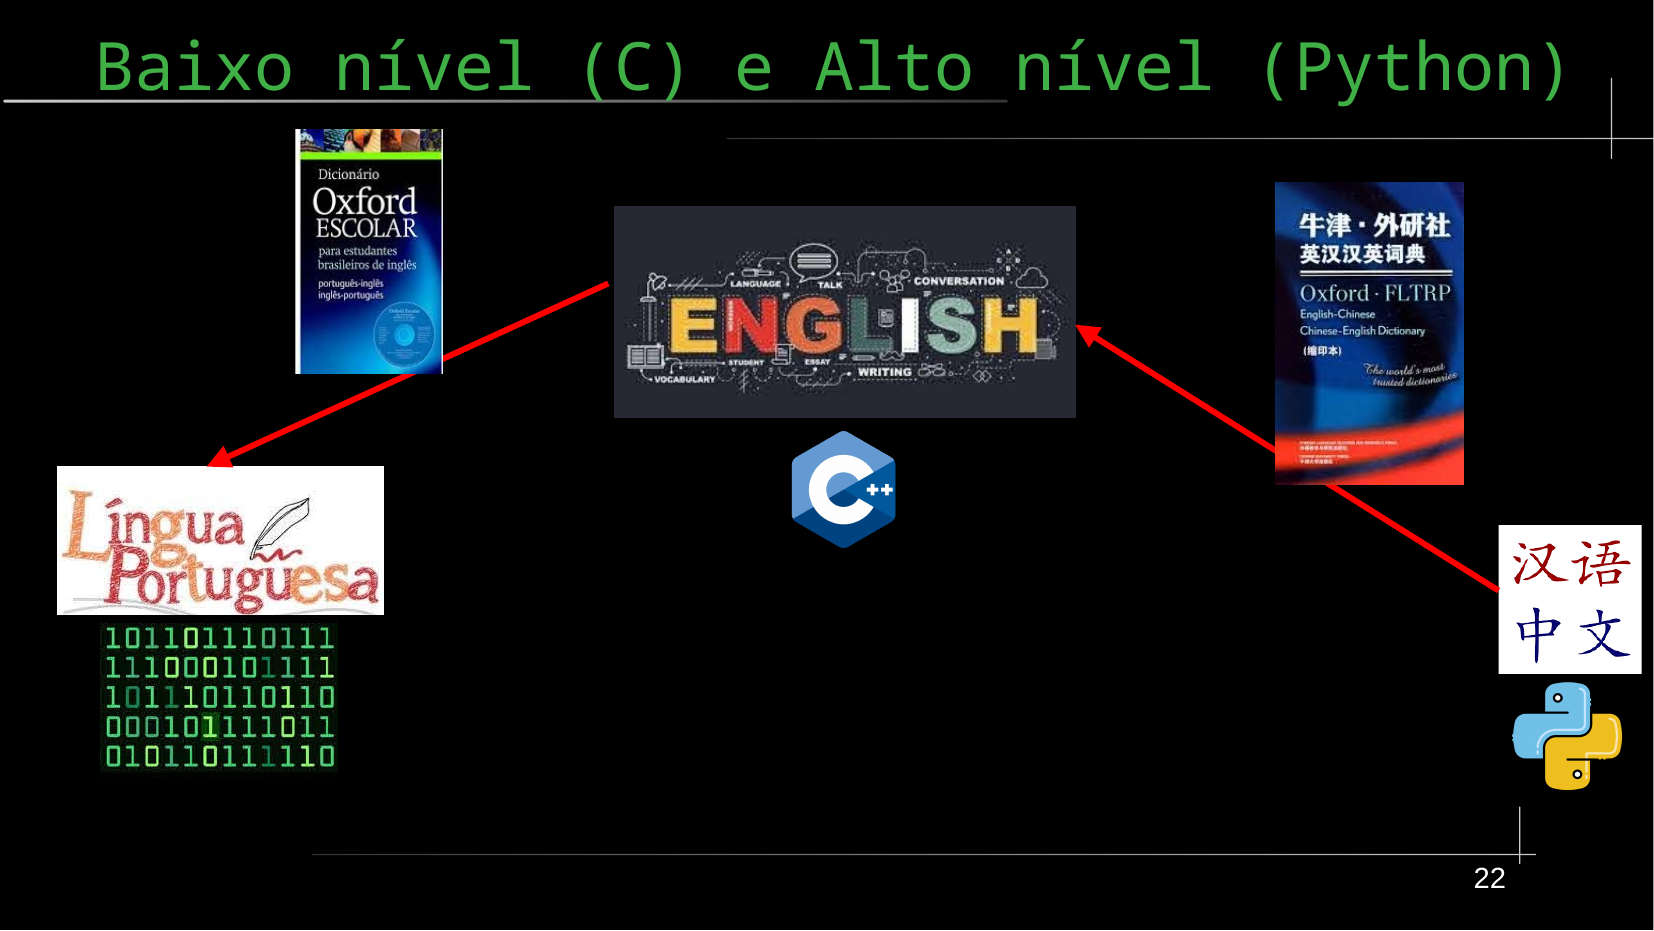

# Baixo nível (C) e Alto nível (Python)
22